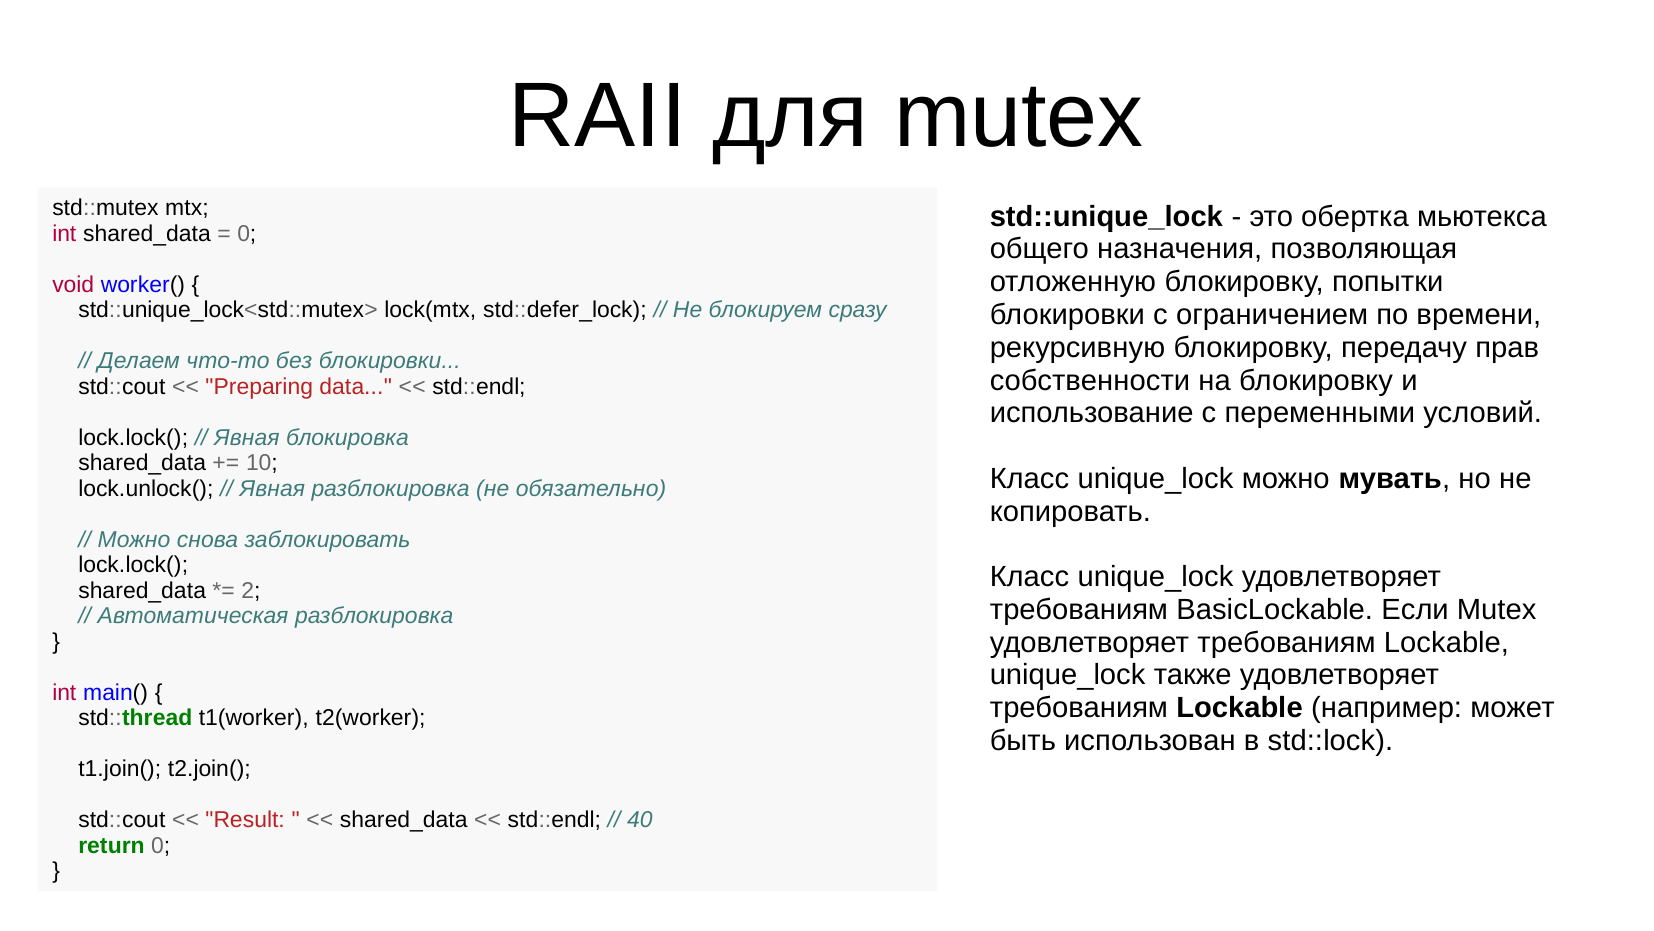

# RAII для mutex
std::mutex mtx;
int shared_data = 0;
void worker() {
 std::unique_lock<std::mutex> lock(mtx, std::defer_lock); // Не блокируем сразу
 // Делаем что-то без блокировки...
 std::cout << "Preparing data..." << std::endl;
 lock.lock(); // Явная блокировка
 shared_data += 10;
 lock.unlock(); // Явная разблокировка (не обязательно)
 // Можно снова заблокировать
 lock.lock();
 shared_data *= 2;
 // Автоматическая разблокировка
}
int main() {
 std::thread t1(worker), t2(worker);
 t1.join(); t2.join();
 std::cout << "Result: " << shared_data << std::endl; // 40
 return 0;
}
std::unique_lock - это обертка мьютекса общего назначения, позволяющая отложенную блокировку, попытки блокировки с ограничением по времени, рекурсивную блокировку, передачу прав собственности на блокировку и использование с переменными условий.
Класс unique_lock можно мувать, но не копировать.
Класс unique_lock удовлетворяет требованиям BasicLockable. Если Mutex удовлетворяет требованиям Lockable, unique_lock также удовлетворяет требованиям Lockable (например: может быть использован в std::lock).